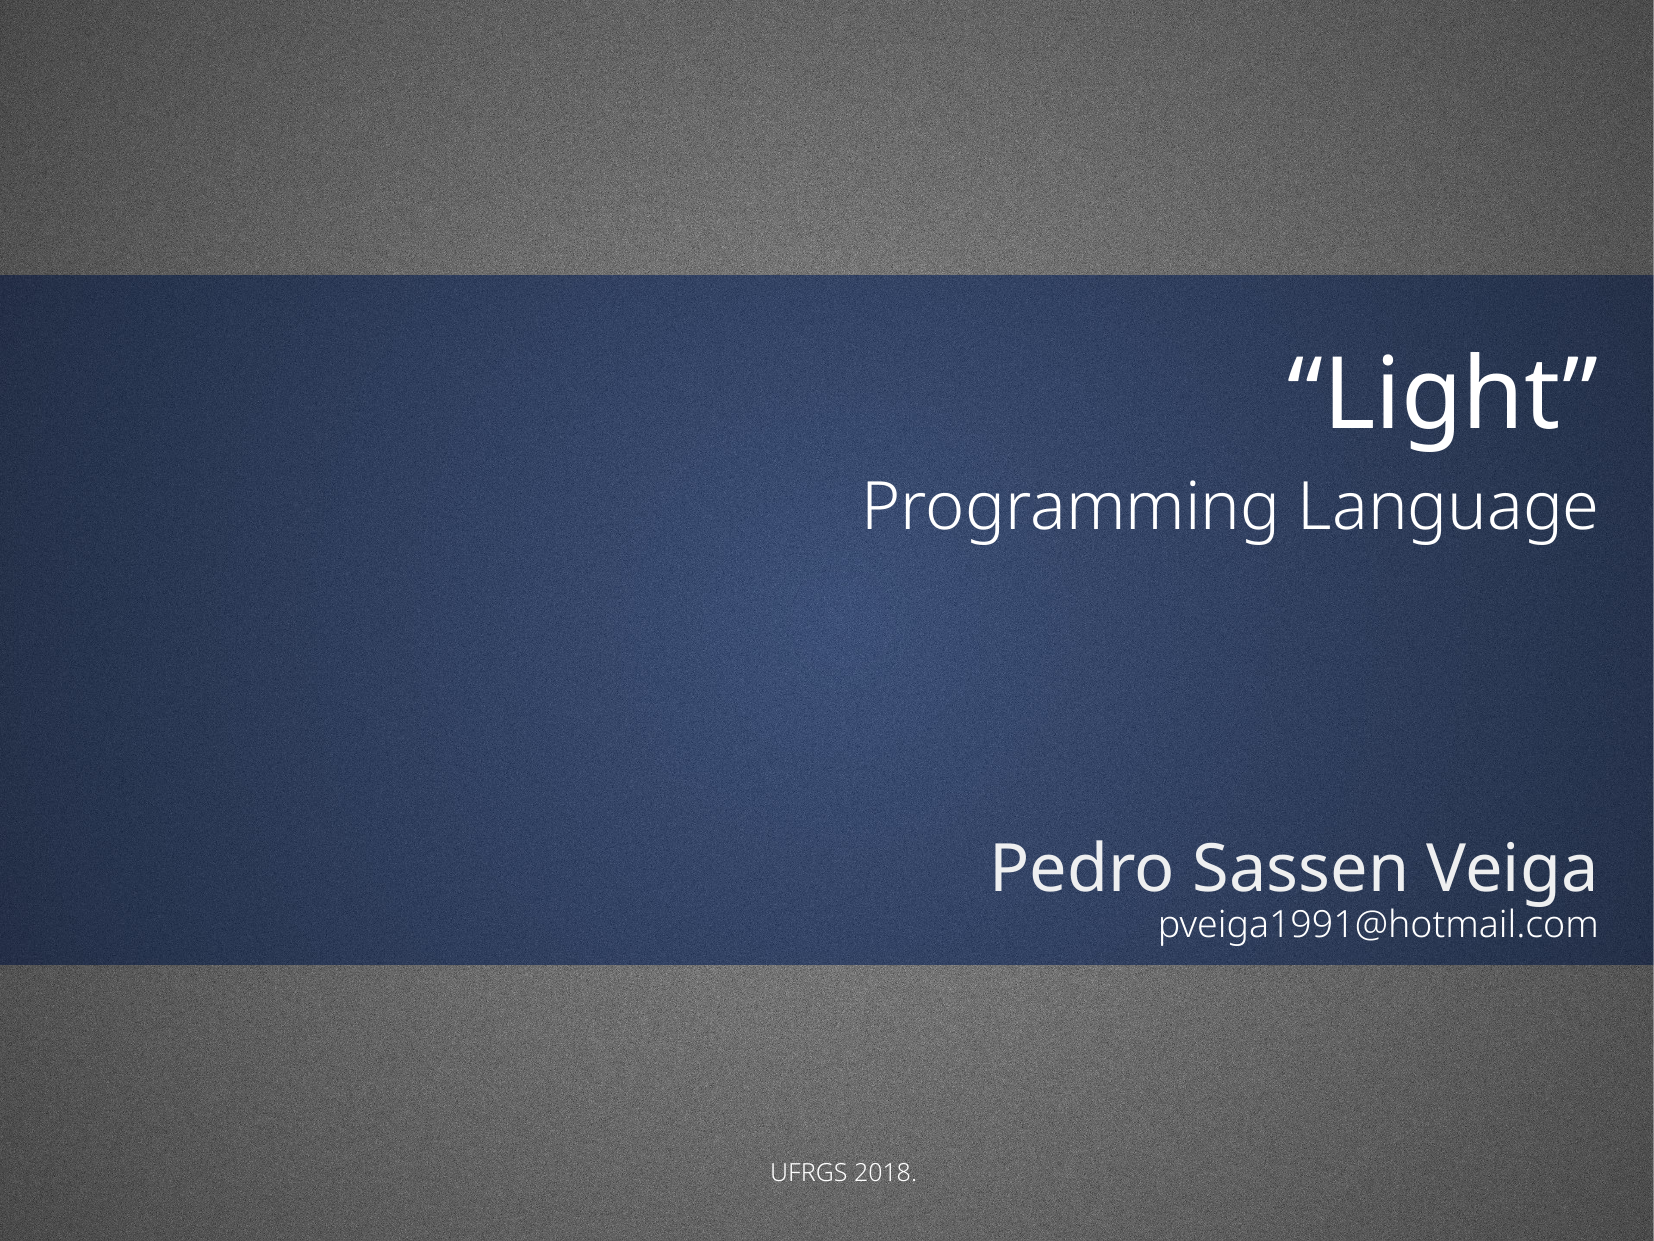

# “Light”
Programming Language
Pedro Sassen Veiga
pveiga1991@hotmail.com
UFRGS 2018.